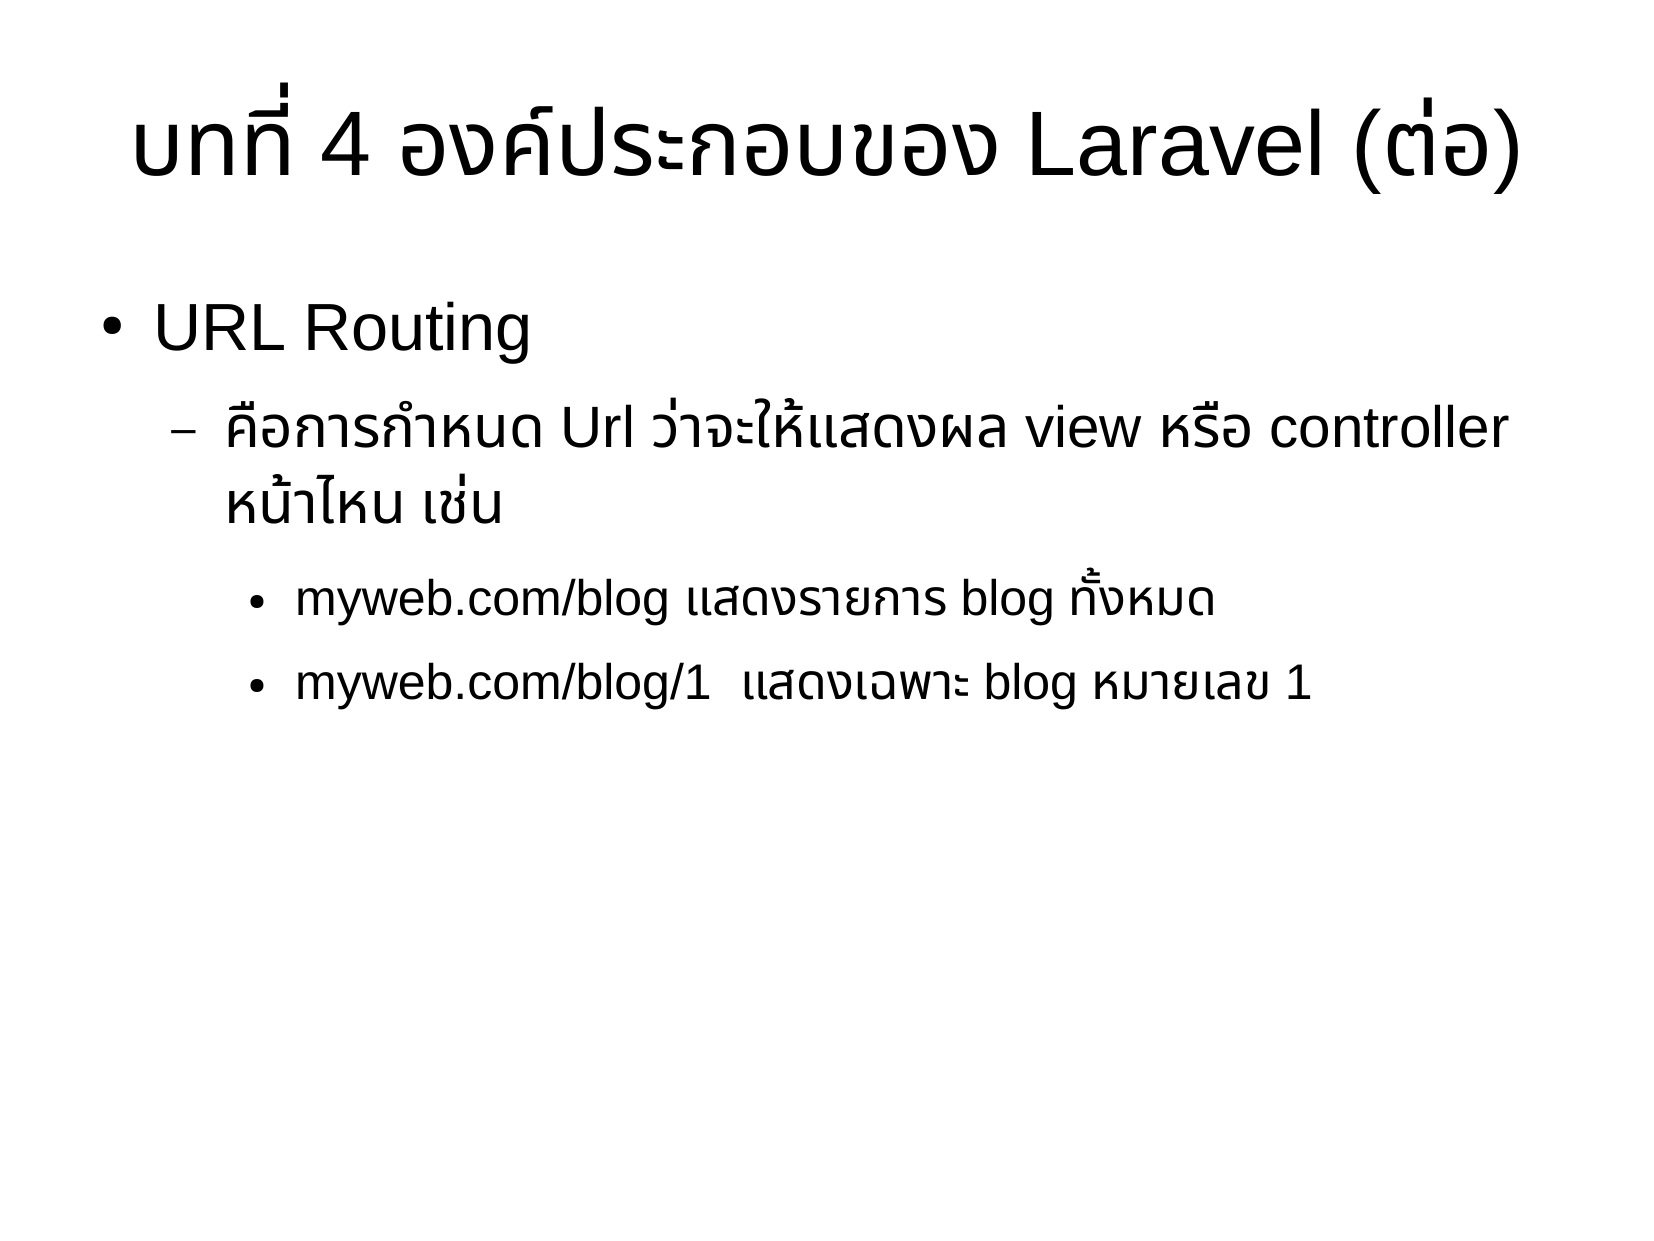

# บทที่ 4 องค์ประกอบของ Laravel (ต่อ)
URL Routing
คือการกำหนด Url ว่าจะให้แสดงผล view หรือ controller หน้าไหน เช่น
myweb.com/blog แสดงรายการ blog ทั้งหมด
myweb.com/blog/1 แสดงเฉพาะ blog หมายเลข 1